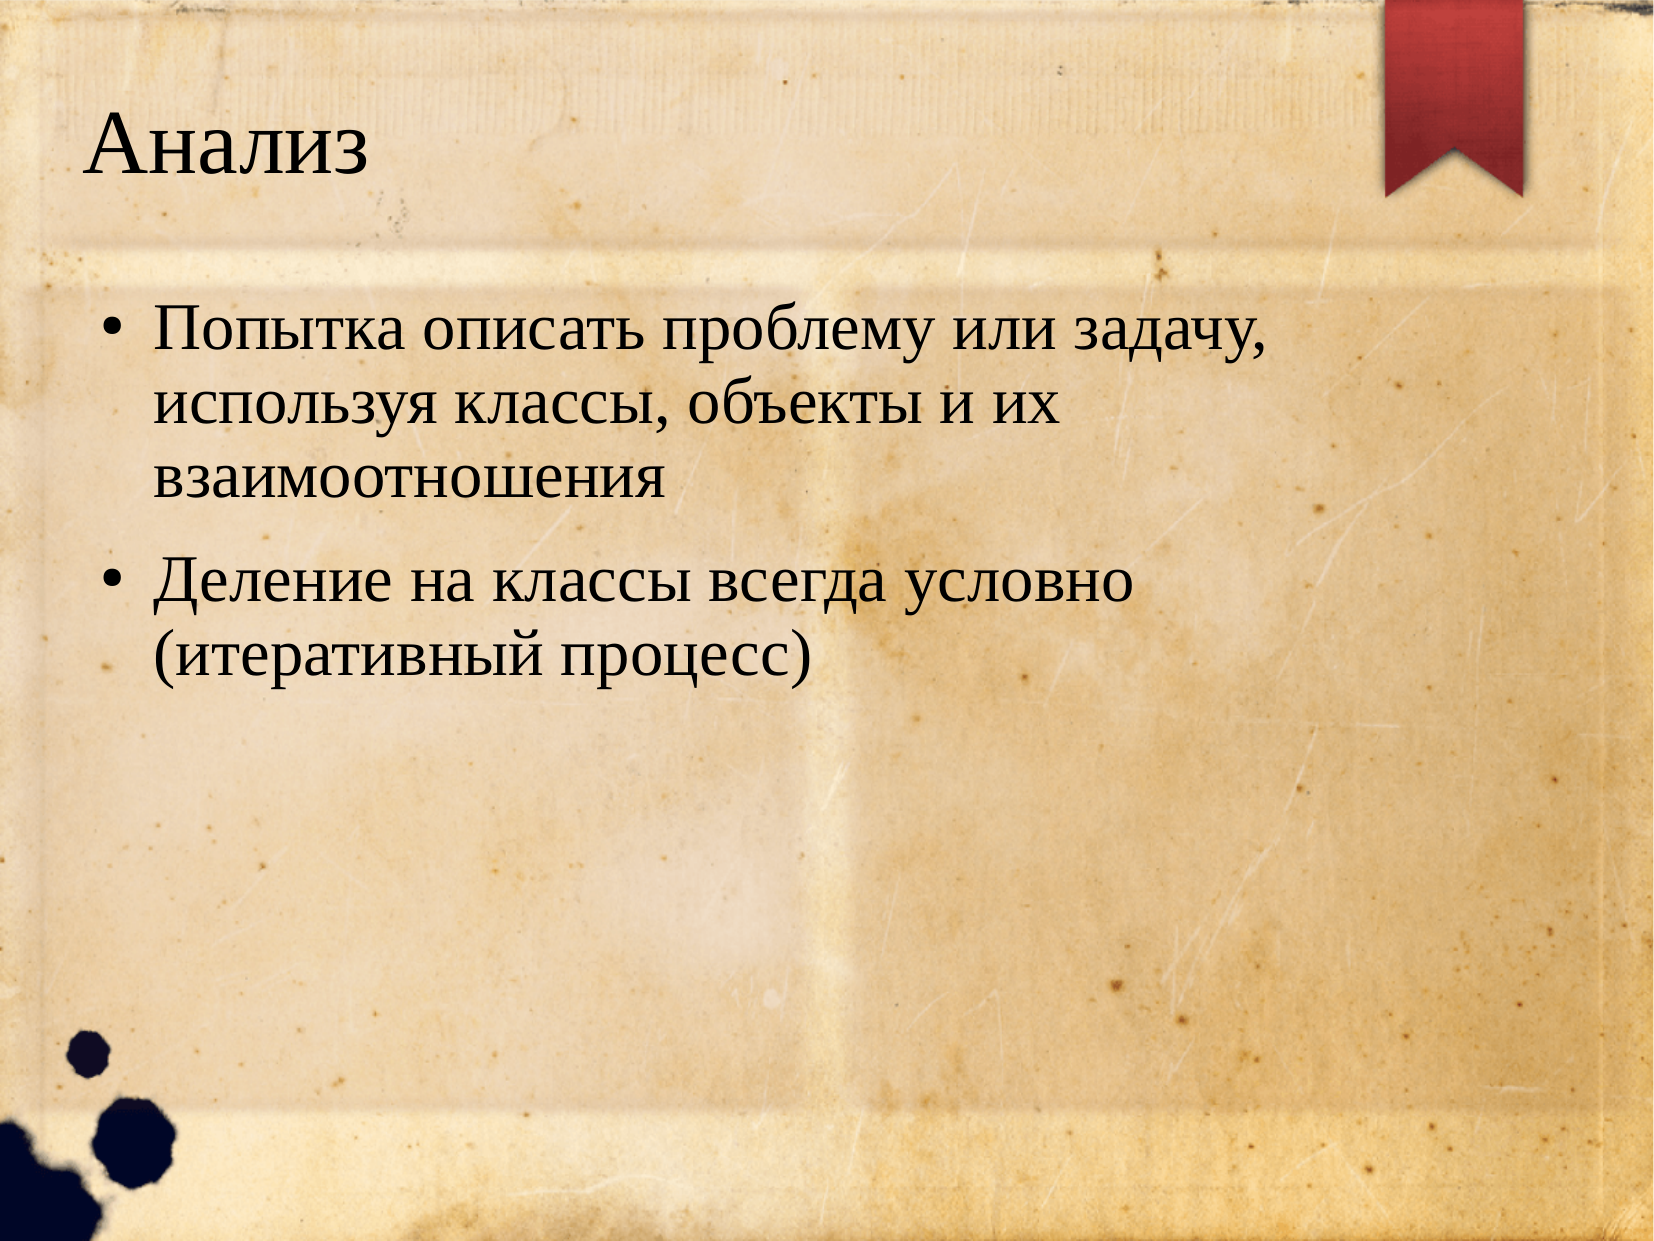

# Анализ
Попытка описать проблему или задачу, используя классы, объекты и их взаимоотношения
Деление на классы всегда условно (итеративный процесс)